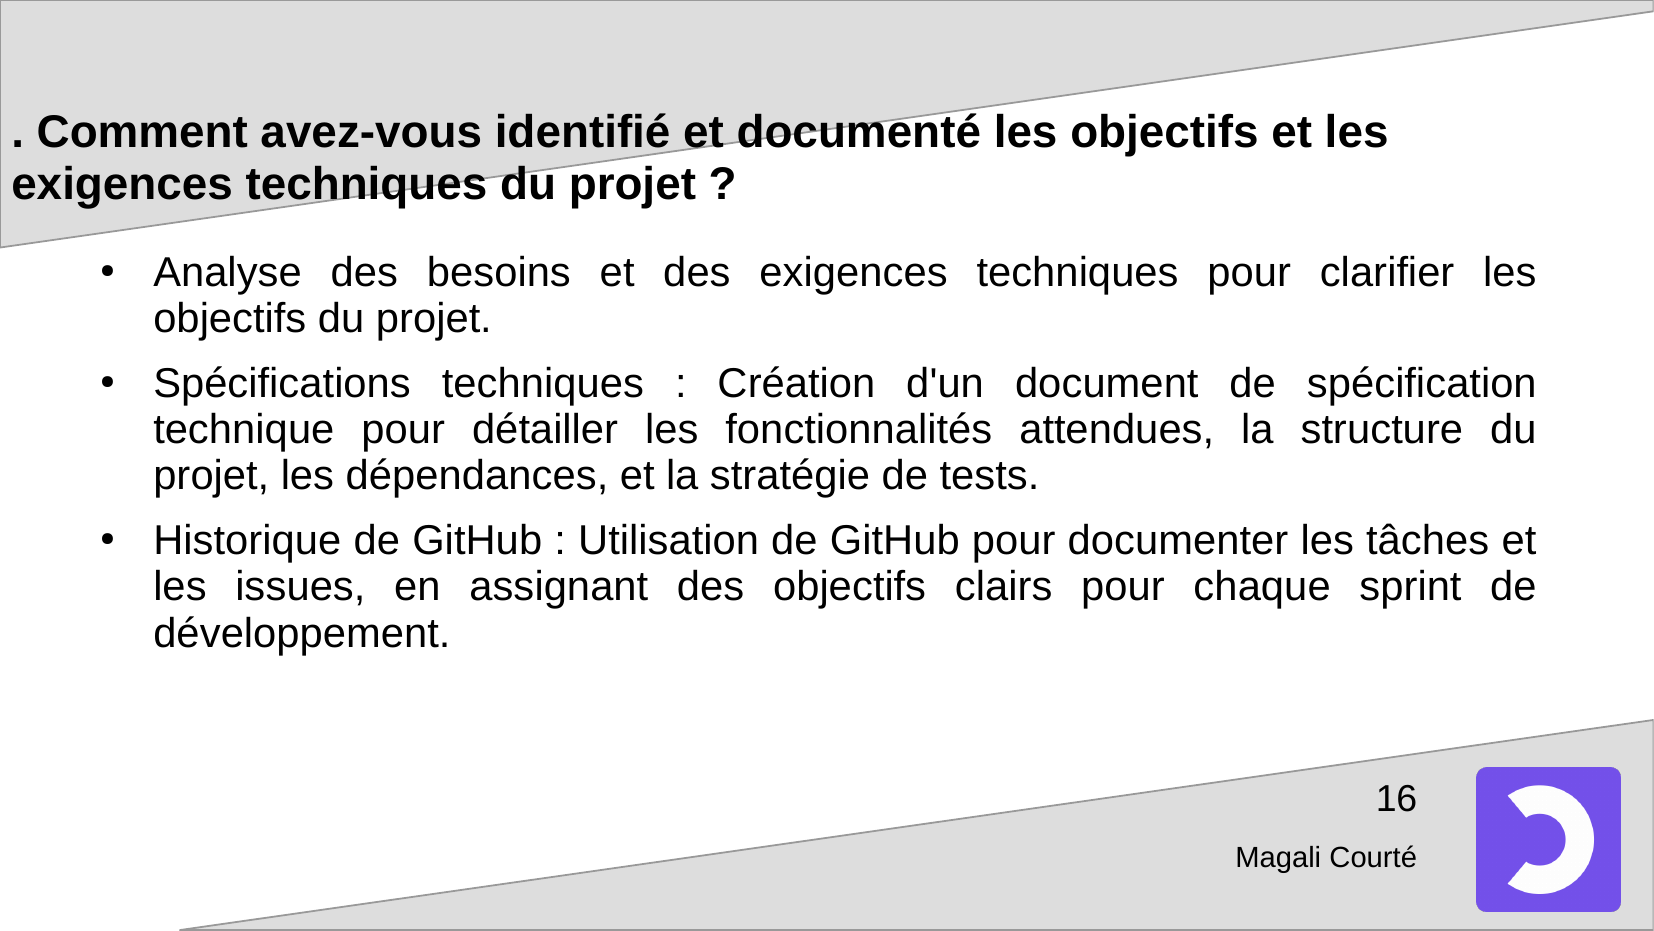

# . Comment avez-vous identifié et documenté les objectifs et les exigences techniques du projet ?
Analyse des besoins et des exigences techniques pour clarifier les objectifs du projet.
Spécifications techniques : Création d'un document de spécification technique pour détailler les fonctionnalités attendues, la structure du projet, les dépendances, et la stratégie de tests.
Historique de GitHub : Utilisation de GitHub pour documenter les tâches et les issues, en assignant des objectifs clairs pour chaque sprint de développement.
16